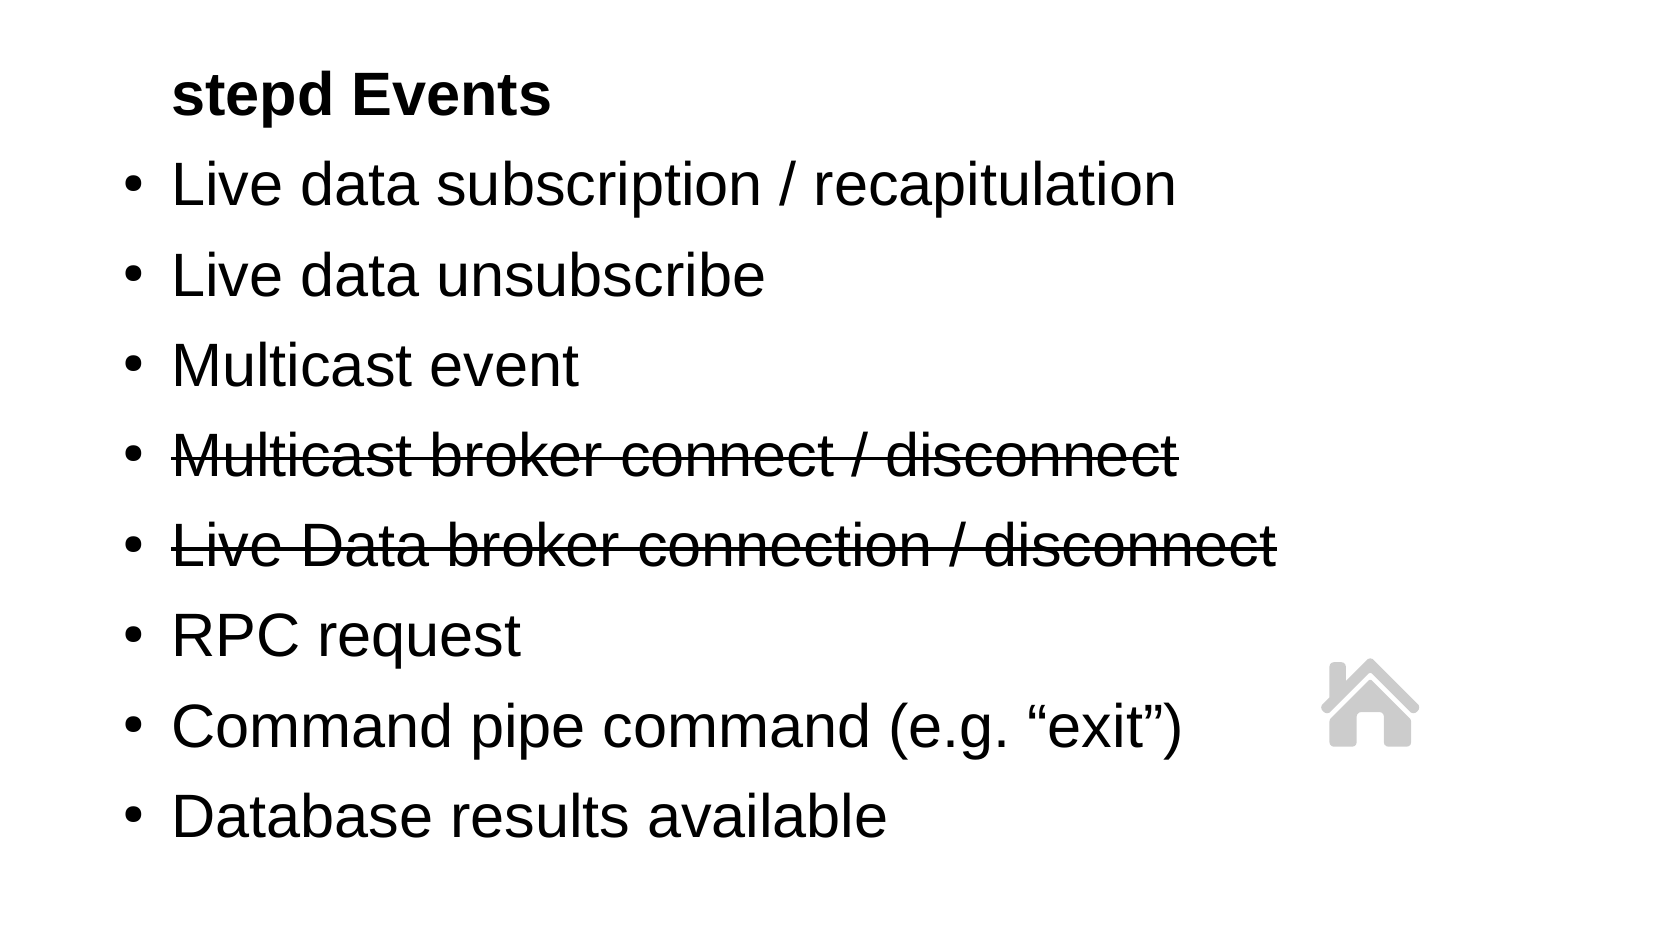

# stepd Events
Live data subscription / recapitulation
Live data unsubscribe
Multicast event
Multicast broker connect / disconnect
Live Data broker connection / disconnect
RPC request
Command pipe command (e.g. “exit”)
Database results available